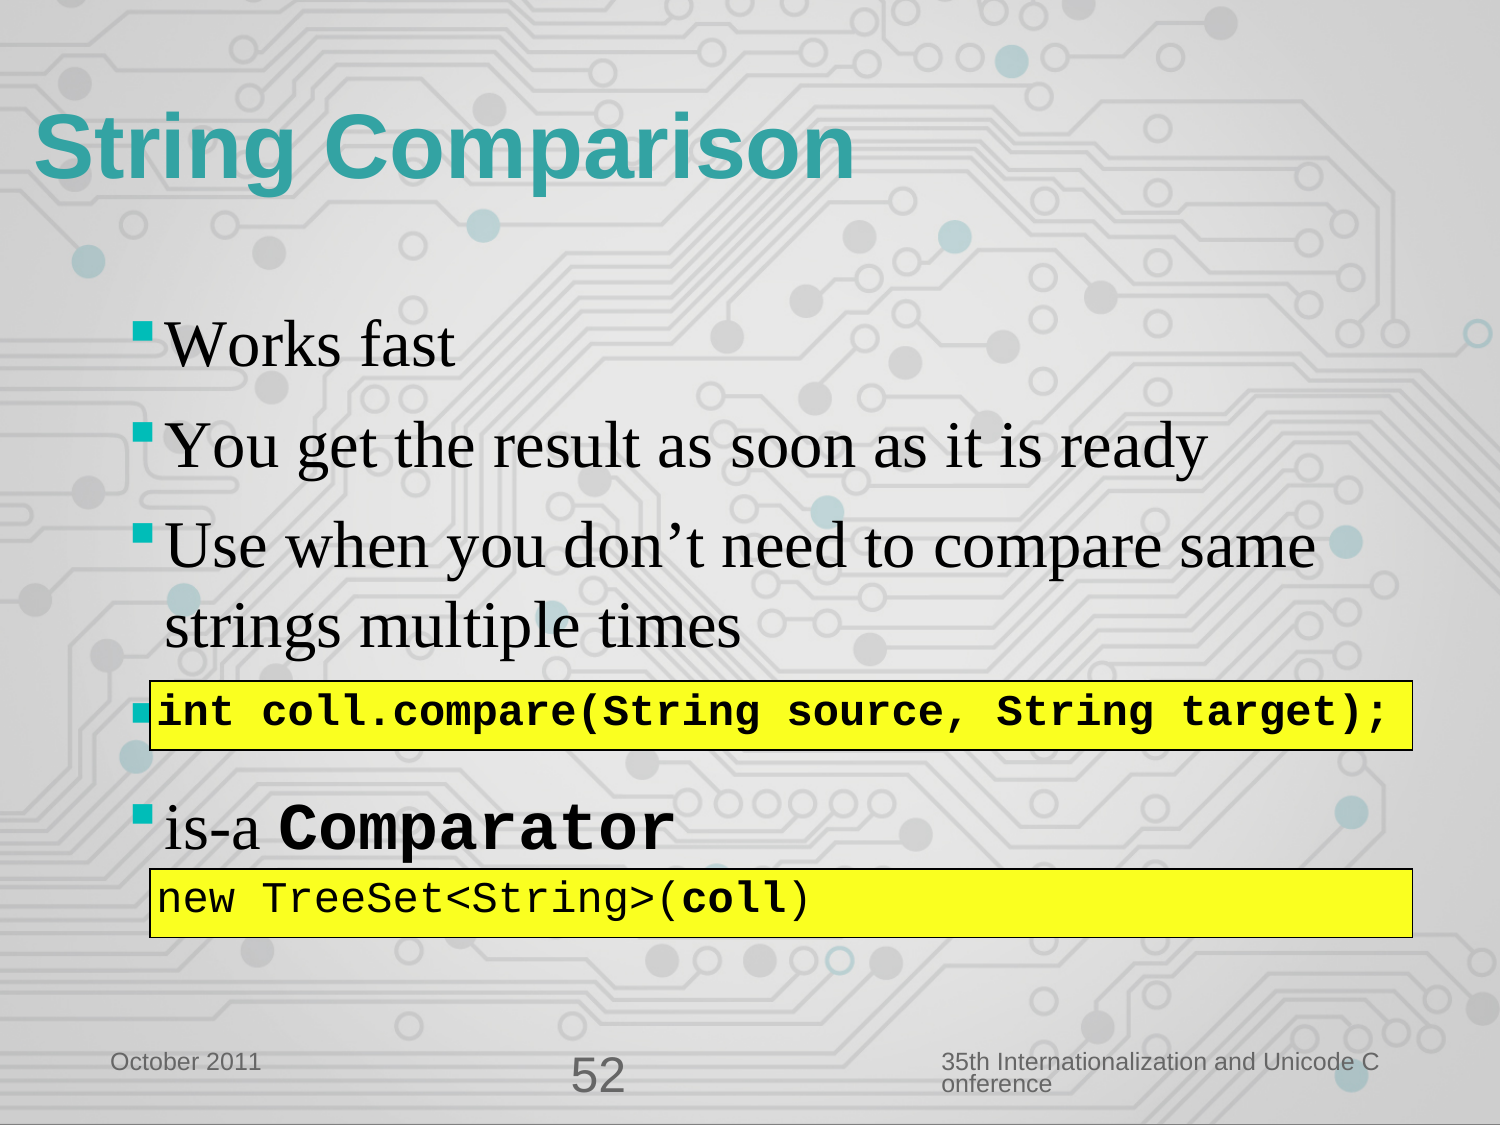

# String Comparison
Works fast
You get the result as soon as it is ready
Use when you don’t need to compare same strings multiple times
is-a Comparator
int coll.compare(String source, String target);
new TreeSet<String>(coll)
October 2011
52
35th Internationalization and Unicode Conference